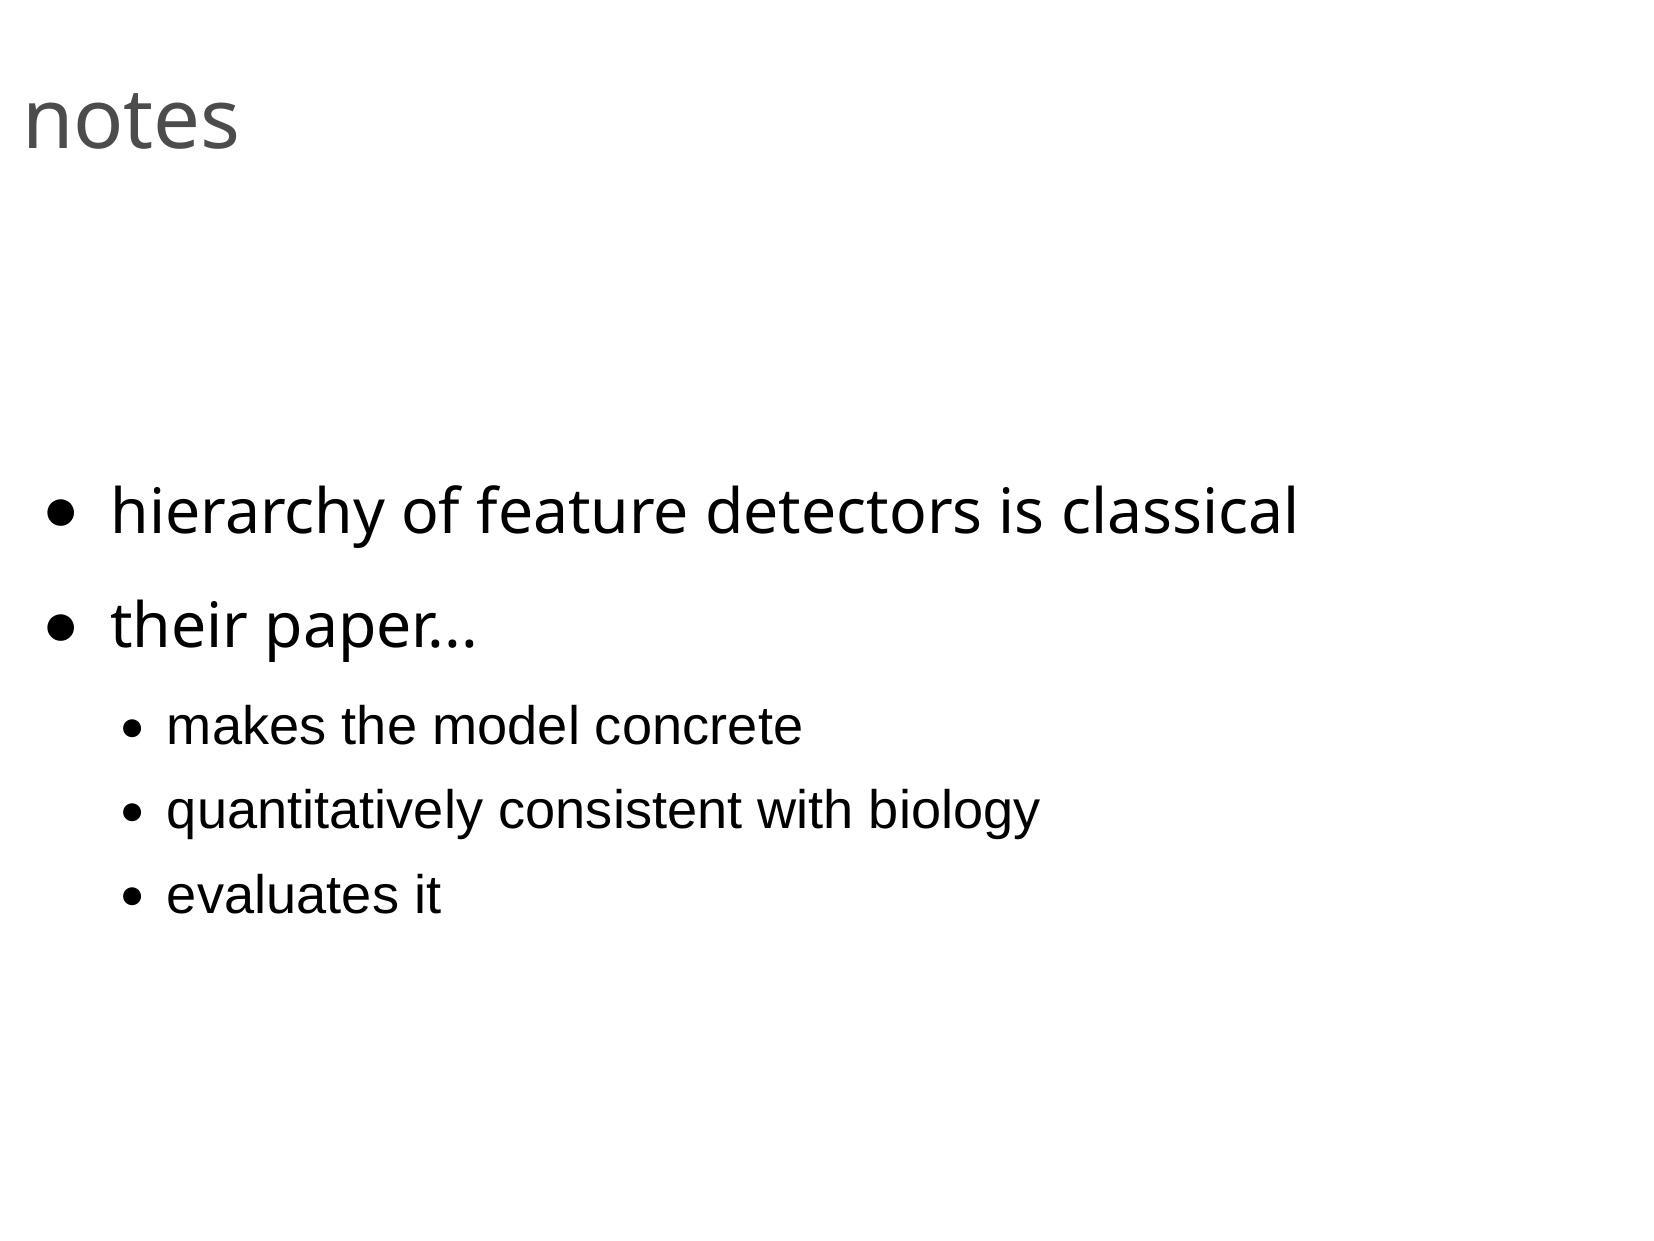

# notes
hierarchy of feature detectors is classical
their paper...
makes the model concrete
quantitatively consistent with biology
evaluates it